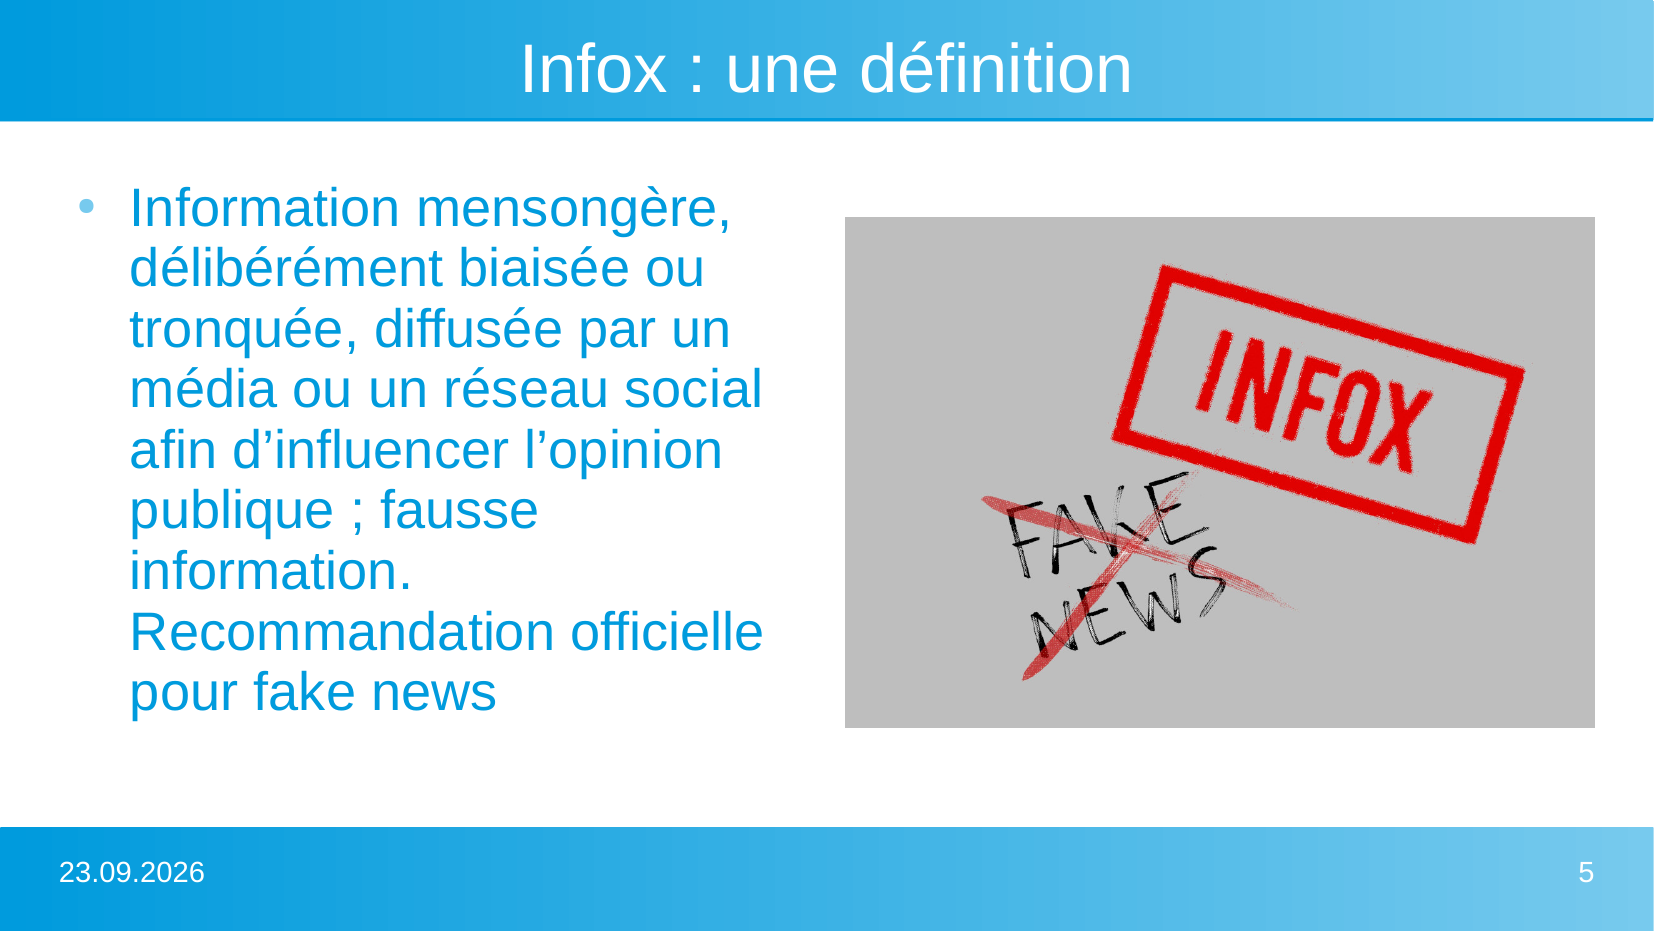

# Infox : une définition
Information mensongère, délibérément biaisée ou tronquée, diffusée par un média ou un réseau social afin d’influencer l’opinion publique ; fausse information. Recommandation officielle pour fake news
5